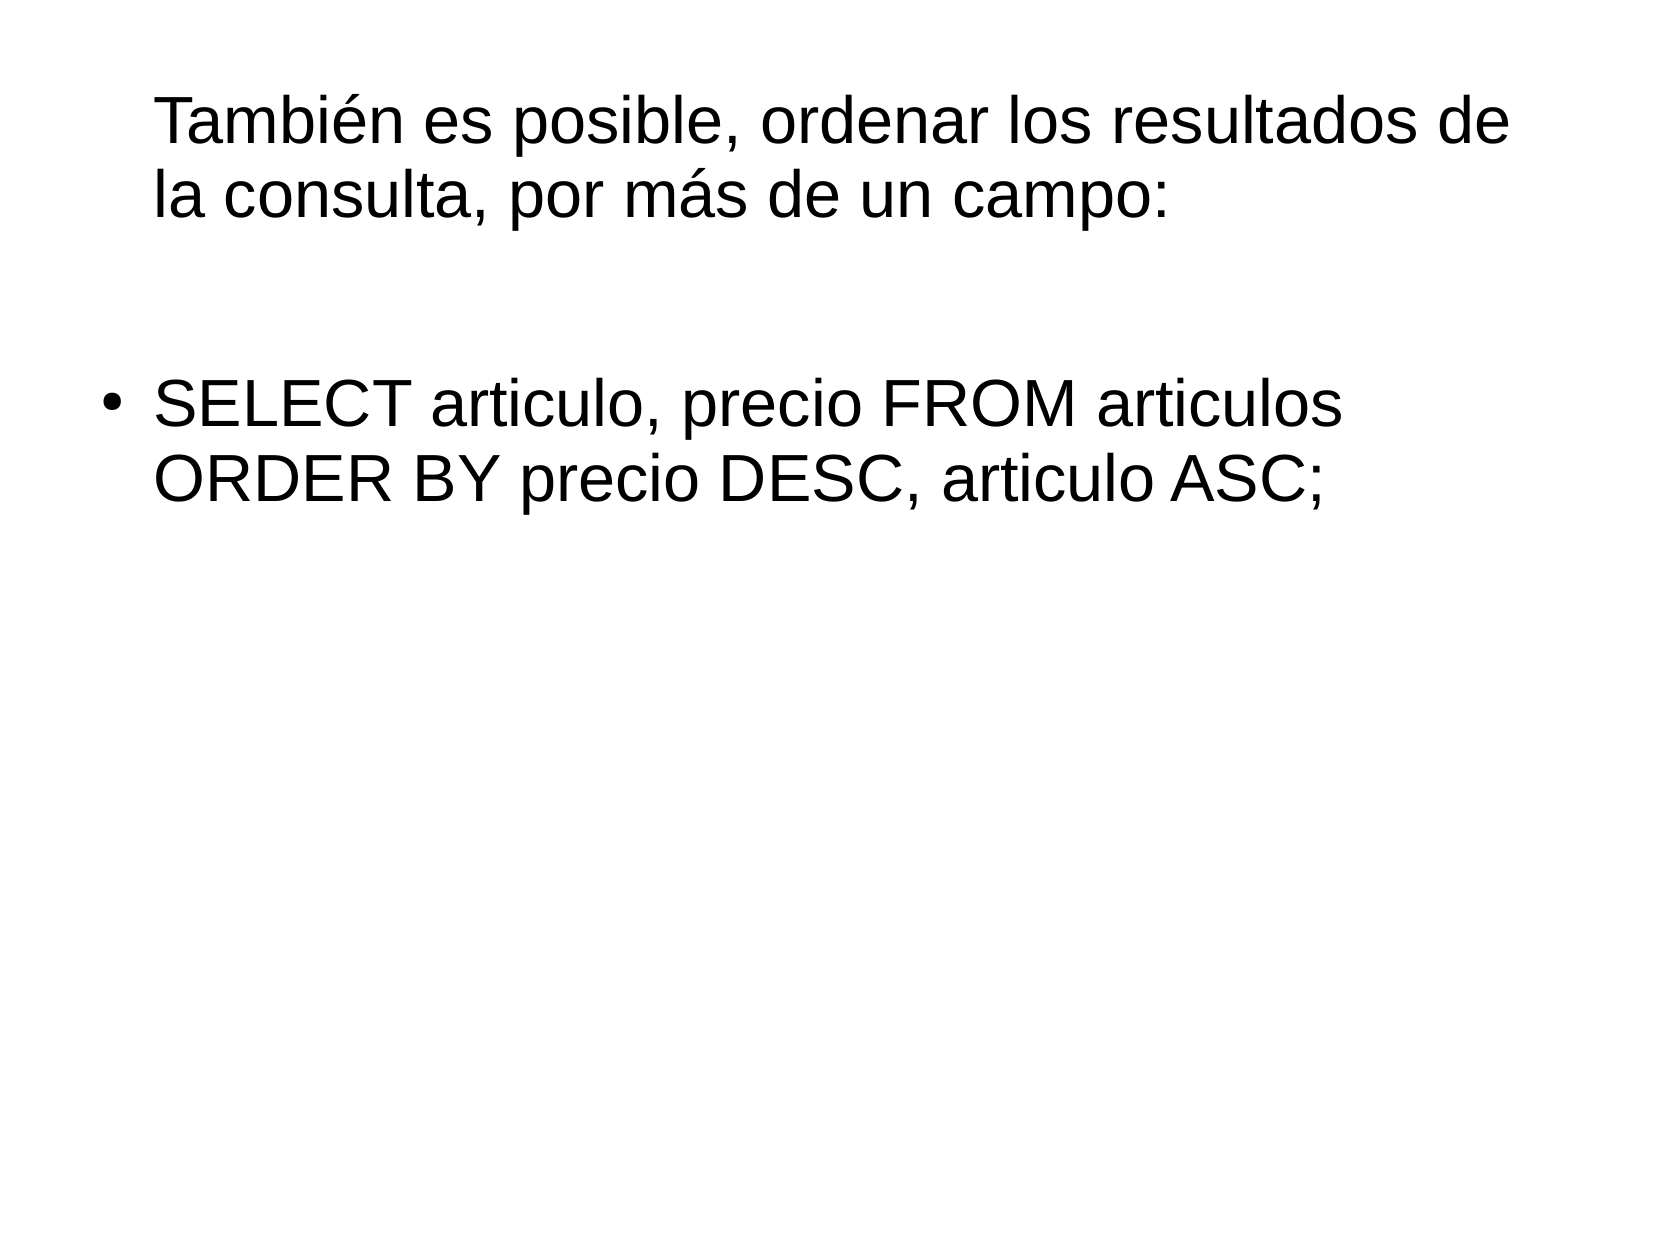

# También es posible, ordenar los resultados de la consulta, por más de un campo:
SELECT articulo, precio FROM articulos ORDER BY precio DESC, articulo ASC;